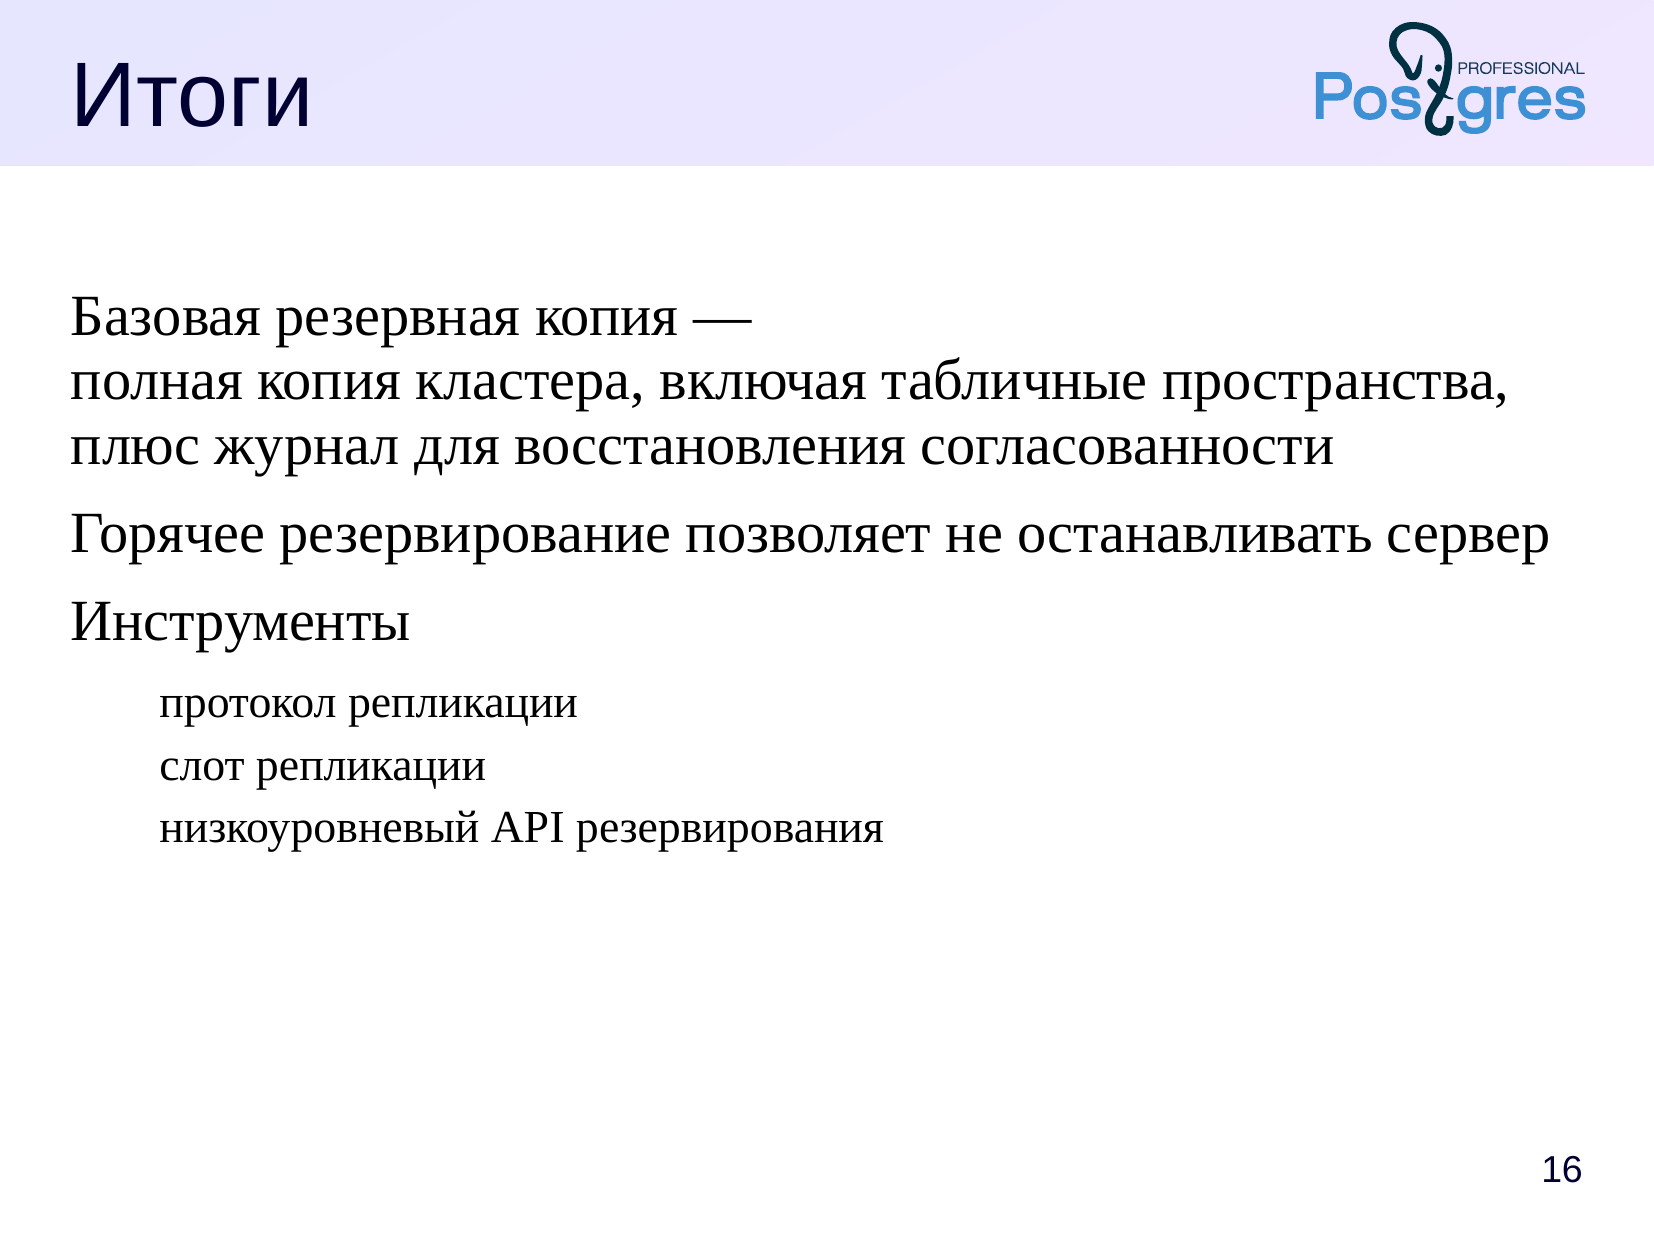

# Итоги
Базовая резервная копия —
полная копия кластера, включая табличные пространства,
плюс журнал для восстановления согласованности
Горячее резервирование позволяет не останавливать сервер
Инструменты
протокол репликации
слот репликации
низкоуровневый API резервирования